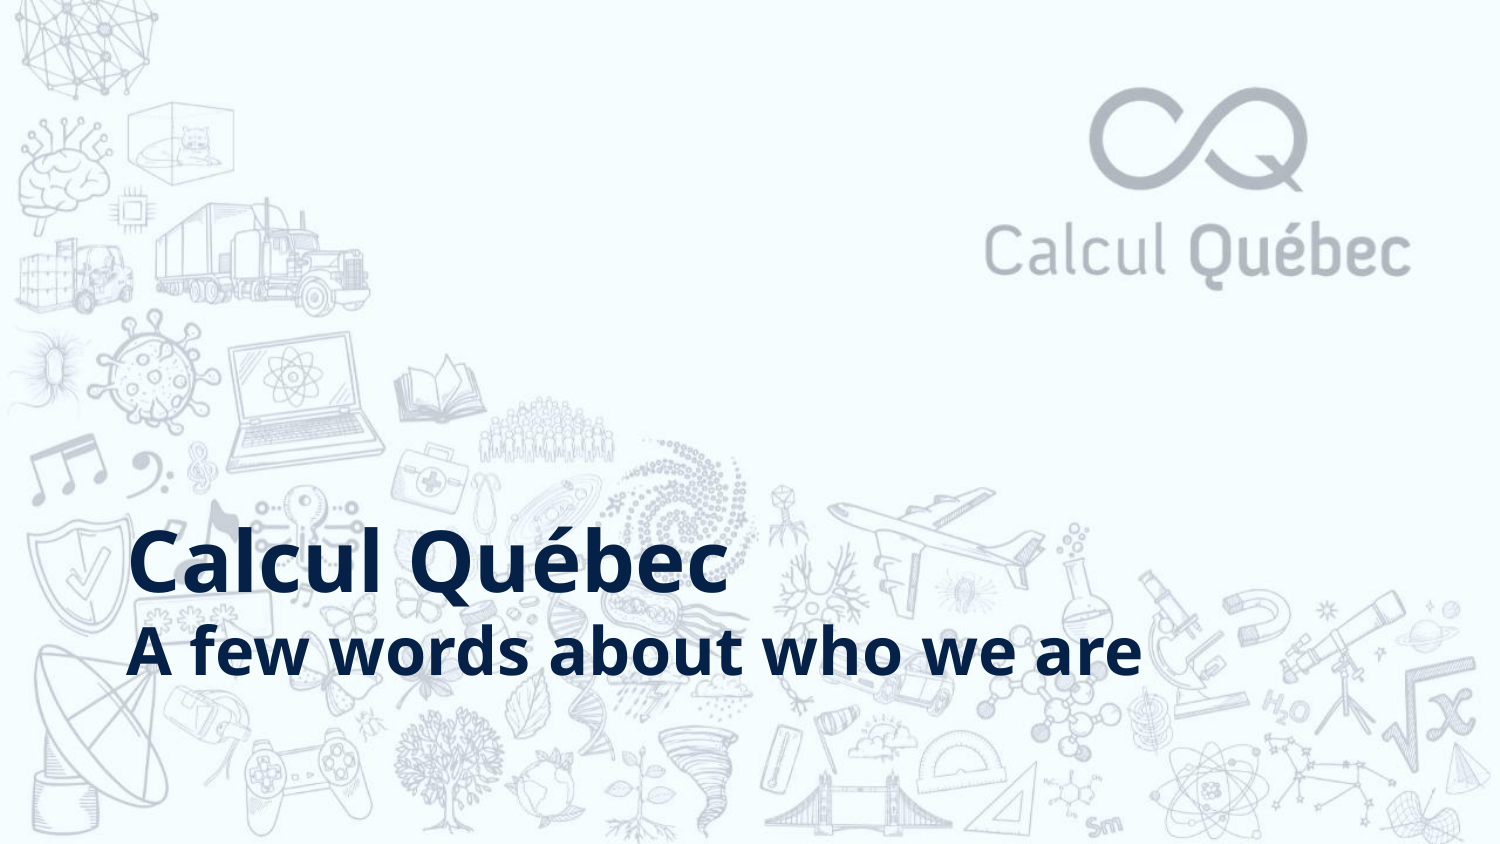

# Calcul Québec A few words about who we are